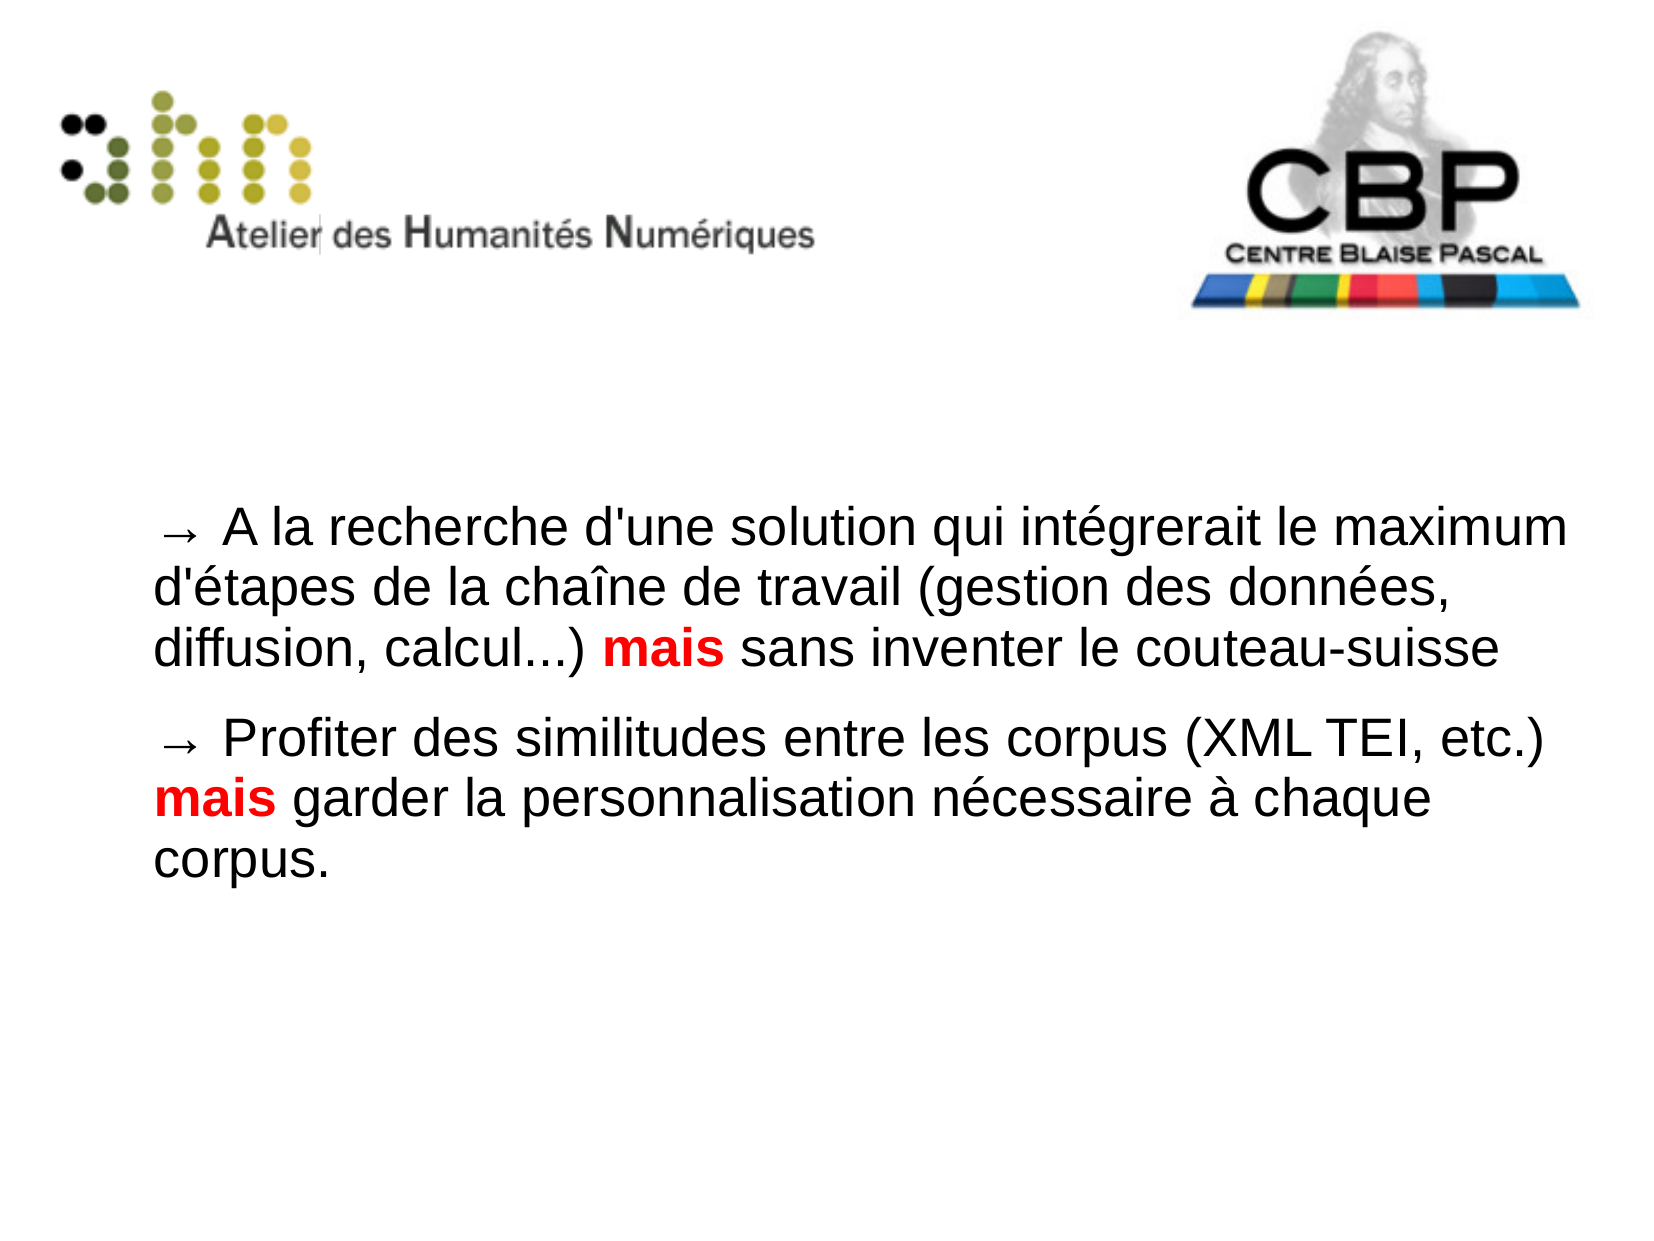

#
→ A la recherche d'une solution qui intégrerait le maximum d'étapes de la chaîne de travail (gestion des données, diffusion, calcul...) mais sans inventer le couteau-suisse
→ Profiter des similitudes entre les corpus (XML TEI, etc.) mais garder la personnalisation nécessaire à chaque corpus.